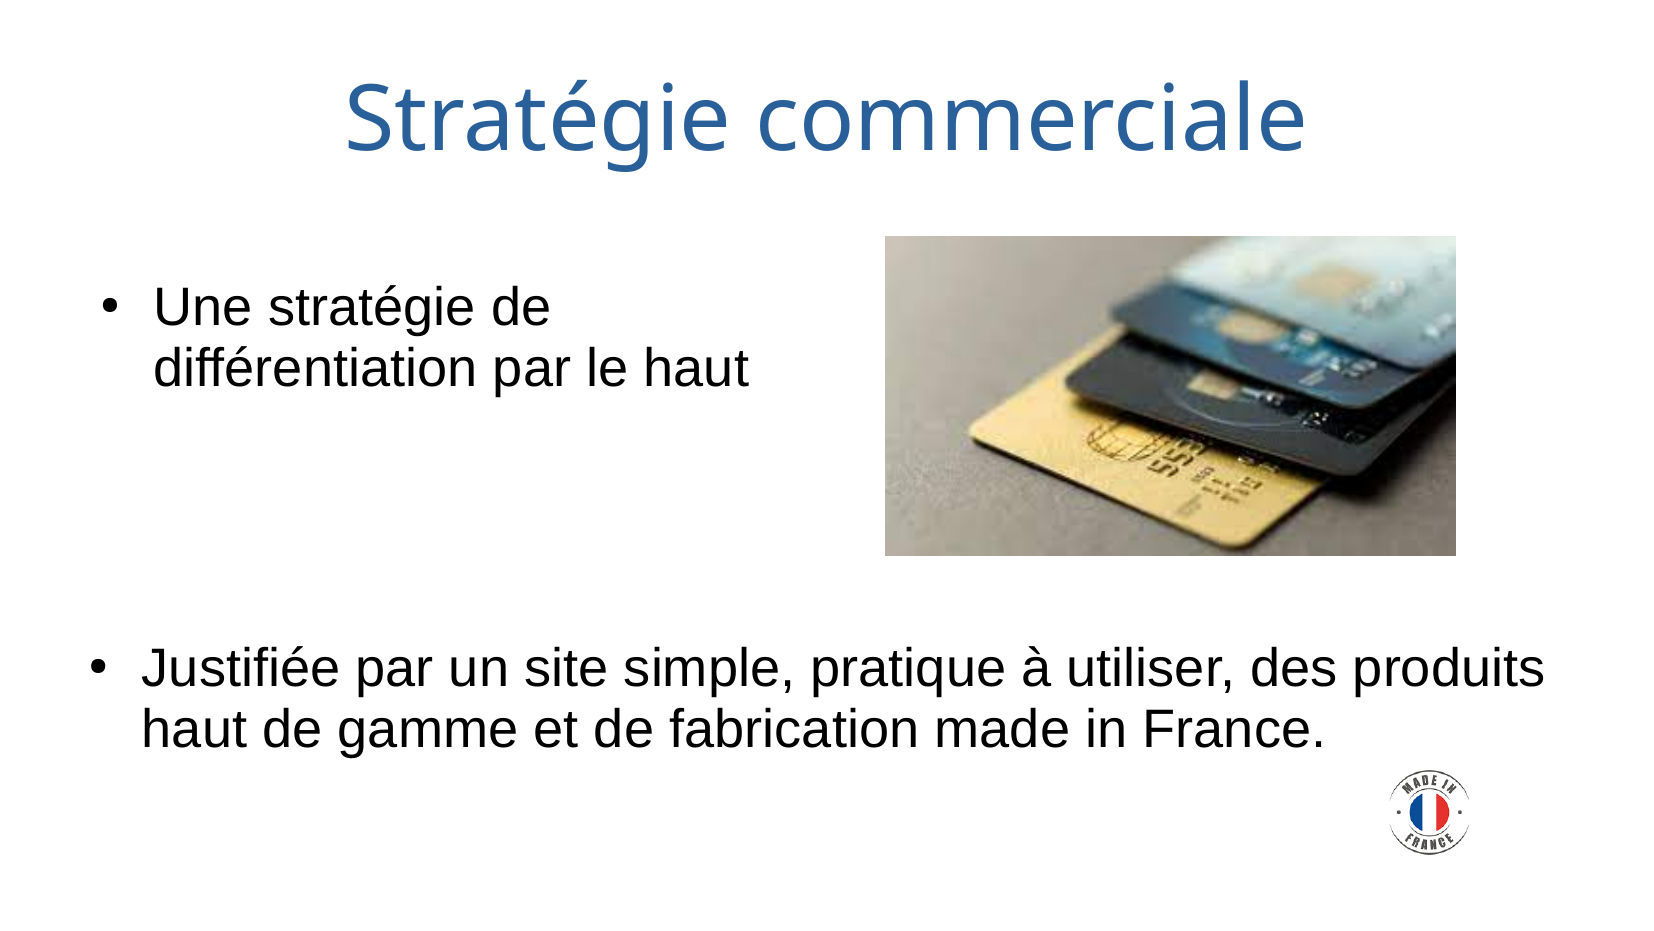

# Stratégie commerciale
Une stratégie de différentiation par le haut
Justifiée par un site simple, pratique à utiliser, des produits haut de gamme et de fabrication made in France.